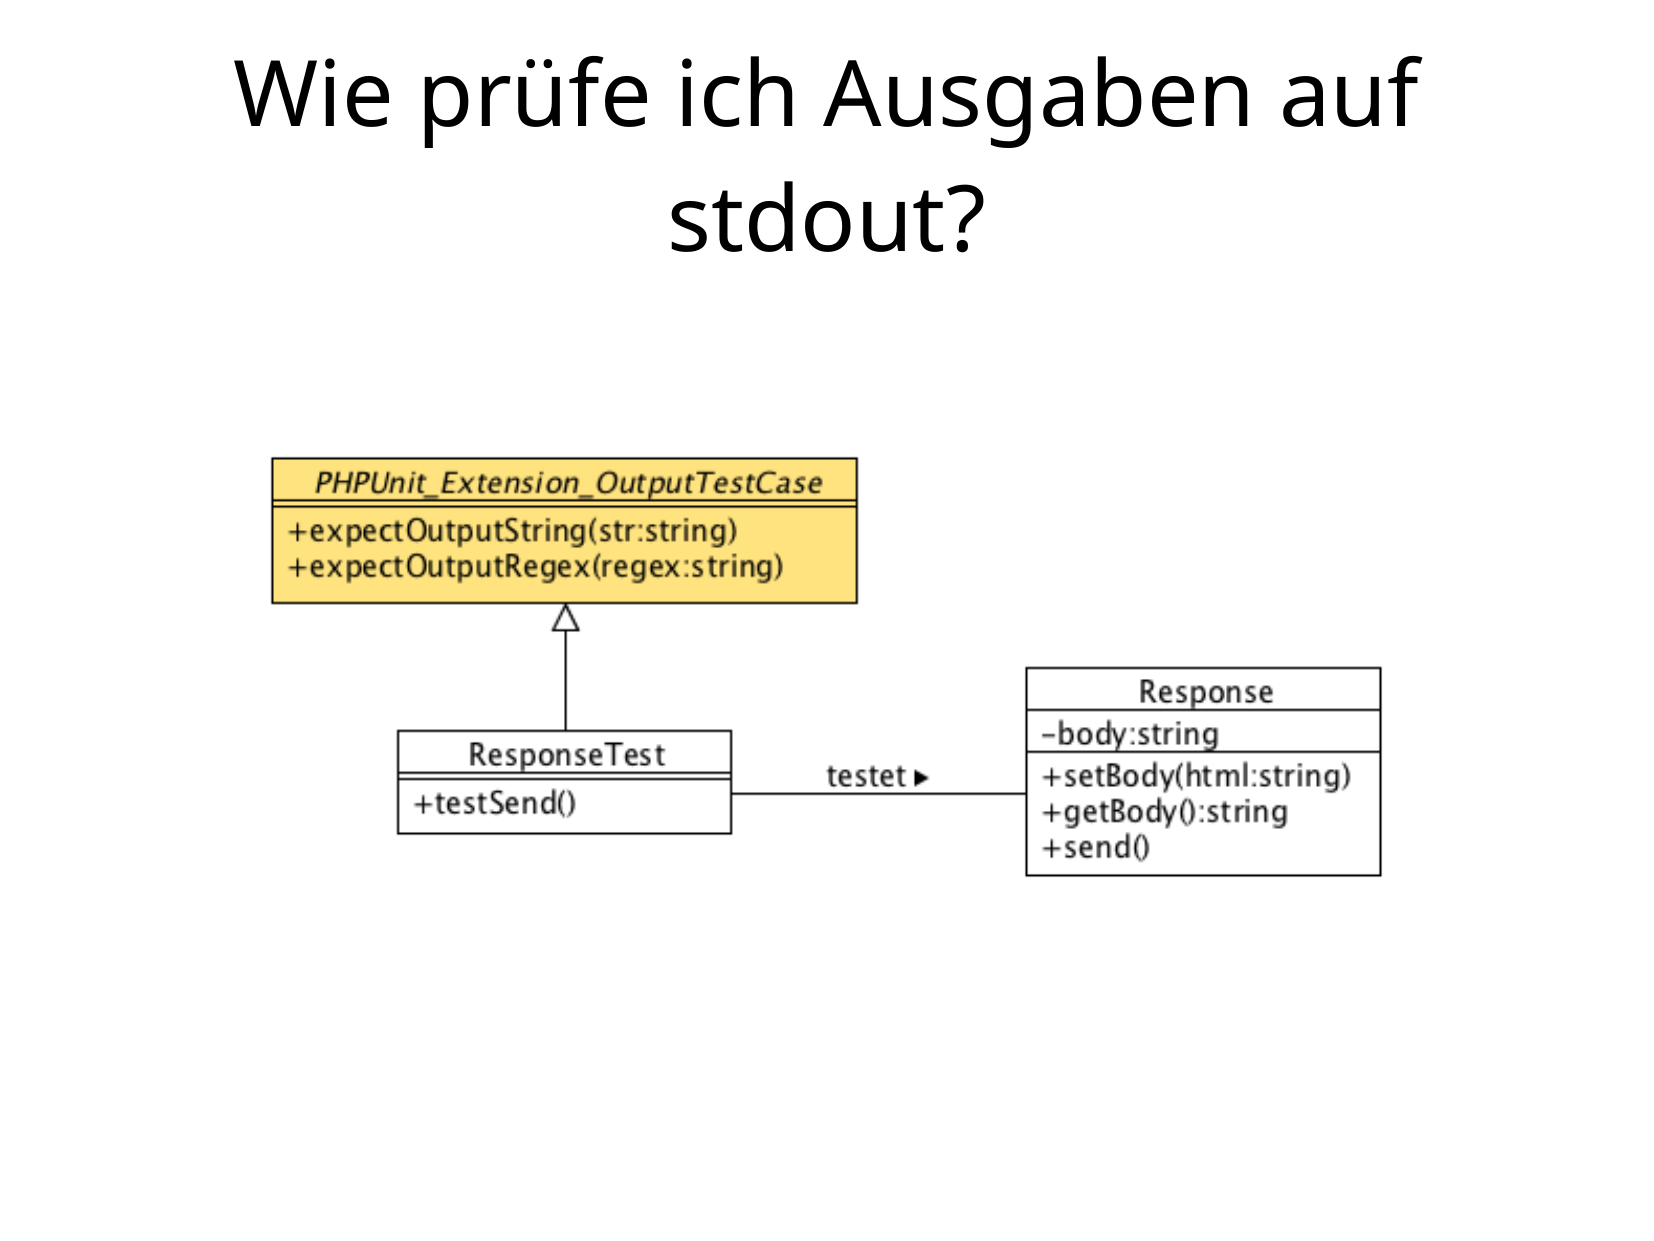

# Wie prüfe ich Ausgaben auf stdout?